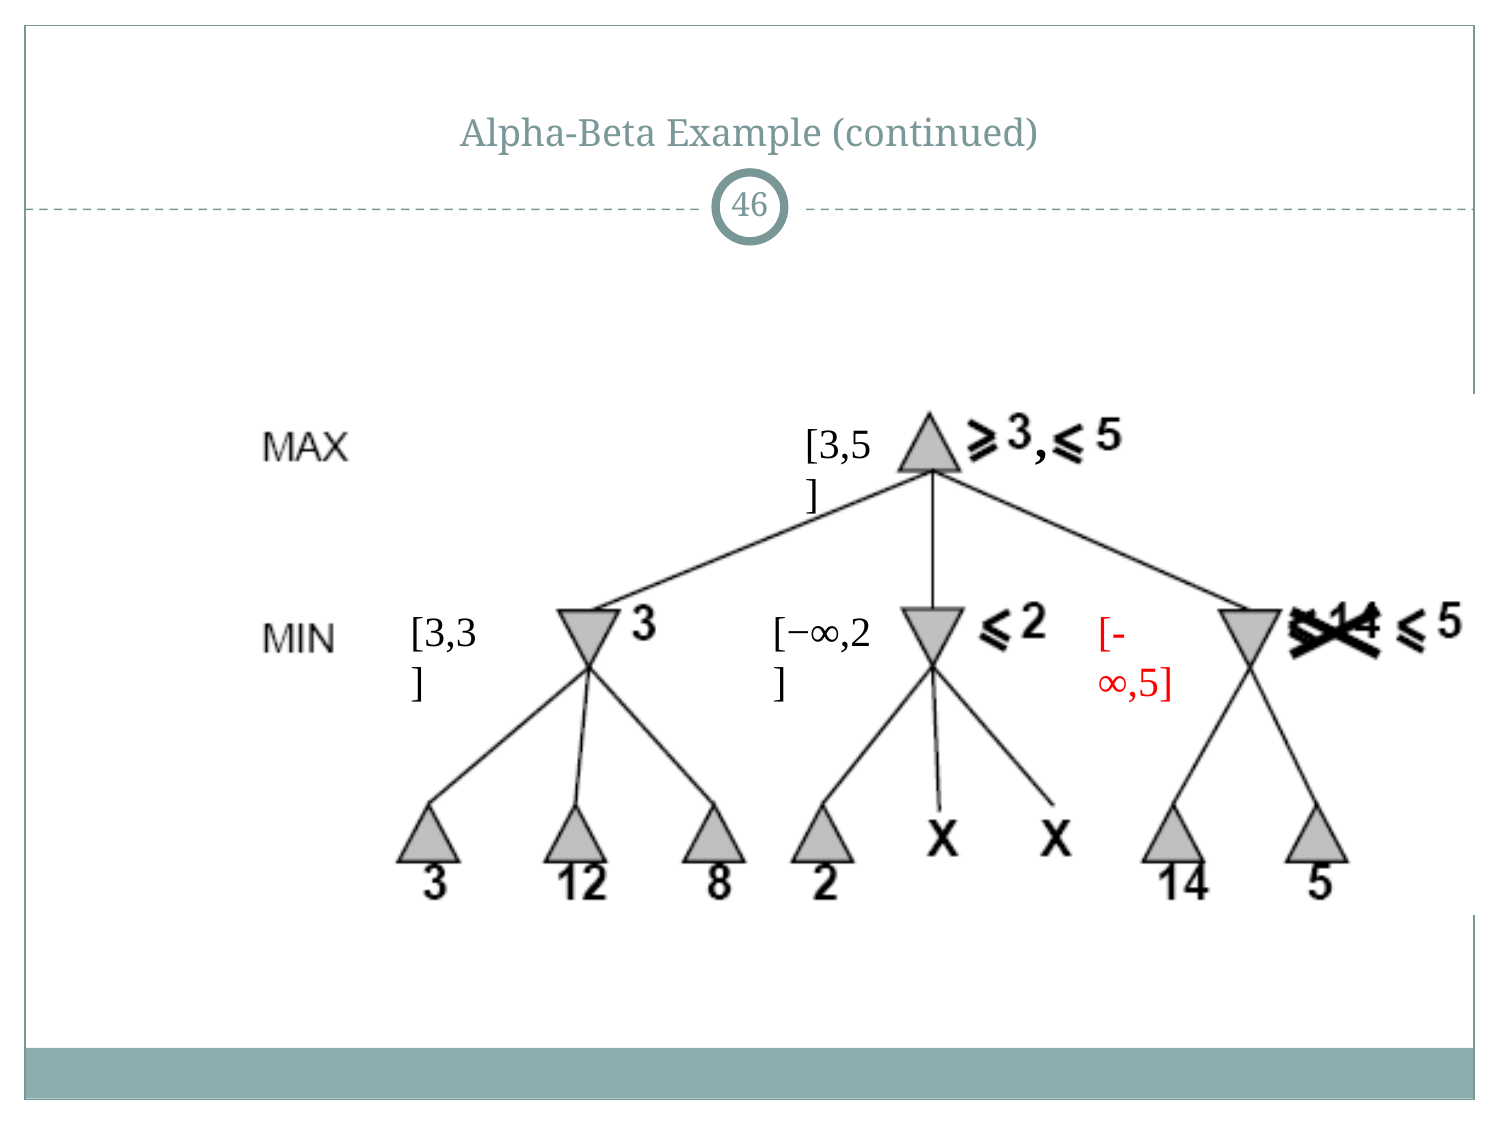

# Alpha-Beta Example (continued)
,
[3,5]
[3,3]
[−∞,2]
[-∞,5]